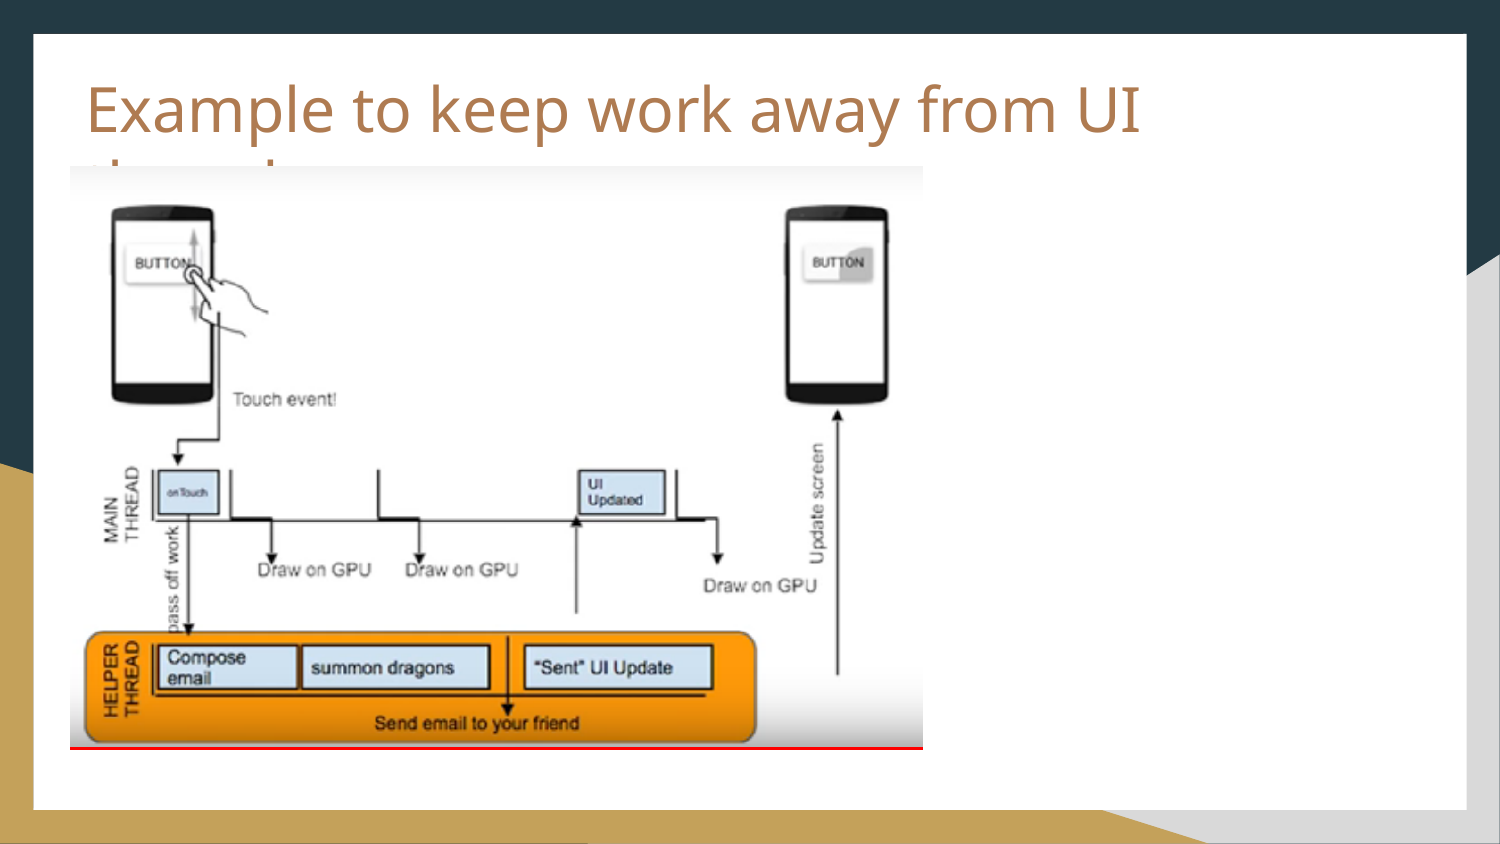

# Example to keep work away from UI thread